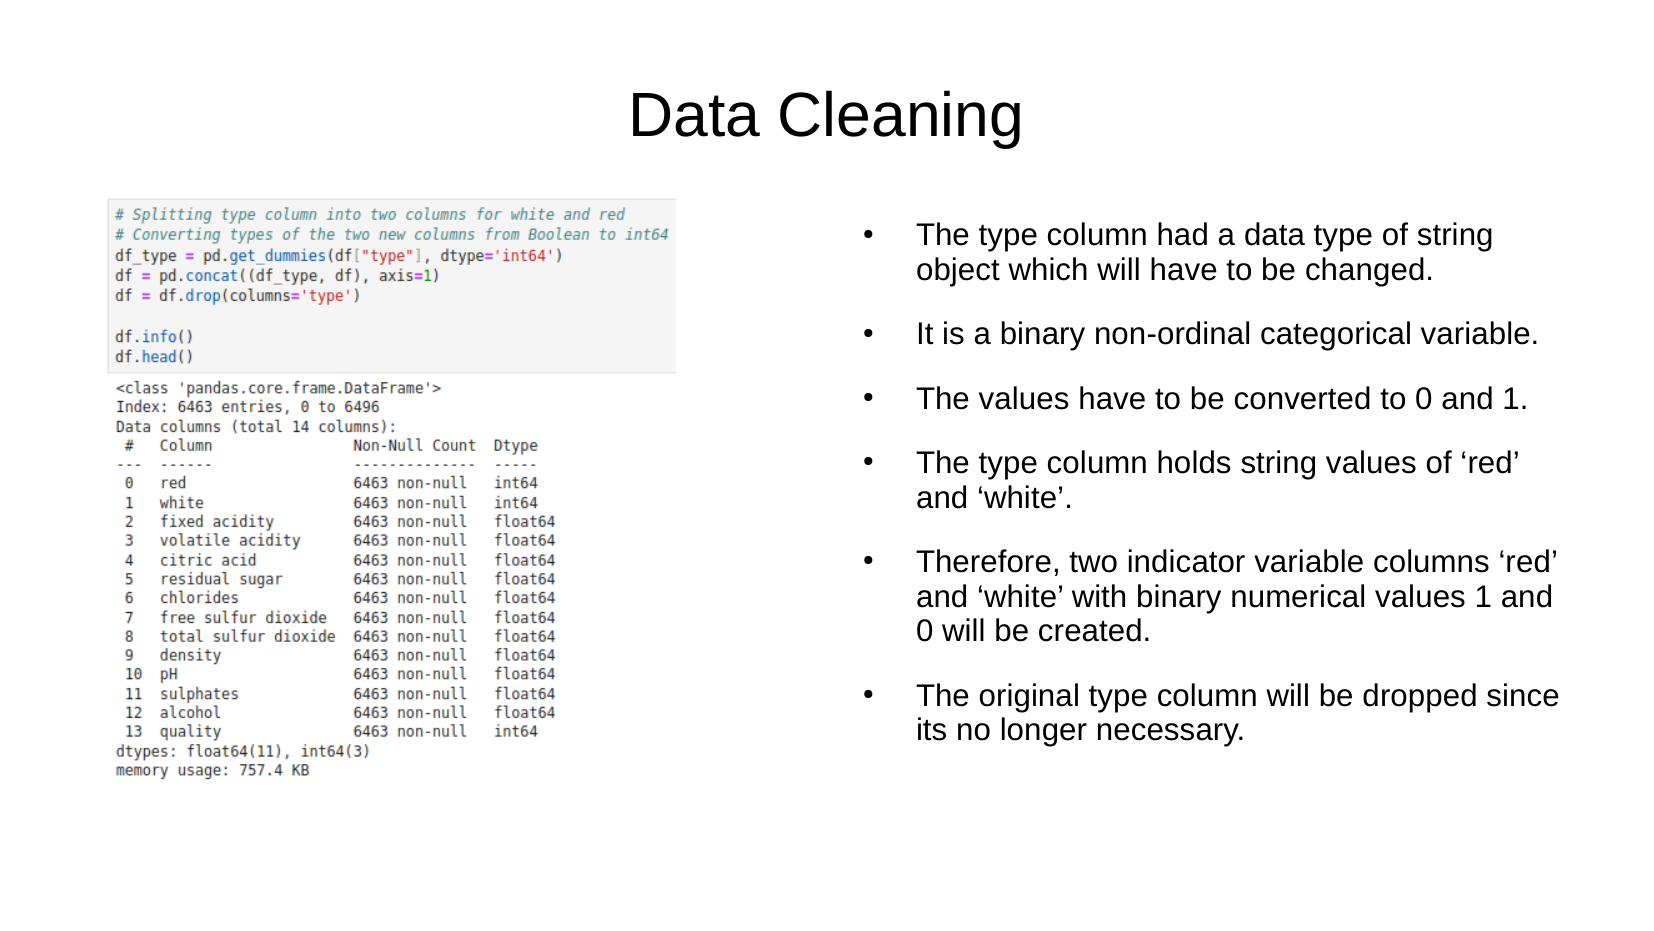

# Data Cleaning
The type column had a data type of string object which will have to be changed.
It is a binary non-ordinal categorical variable.
The values have to be converted to 0 and 1.
The type column holds string values of ‘red’ and ‘white’.
Therefore, two indicator variable columns ‘red’ and ‘white’ with binary numerical values 1 and 0 will be created.
The original type column will be dropped since its no longer necessary.